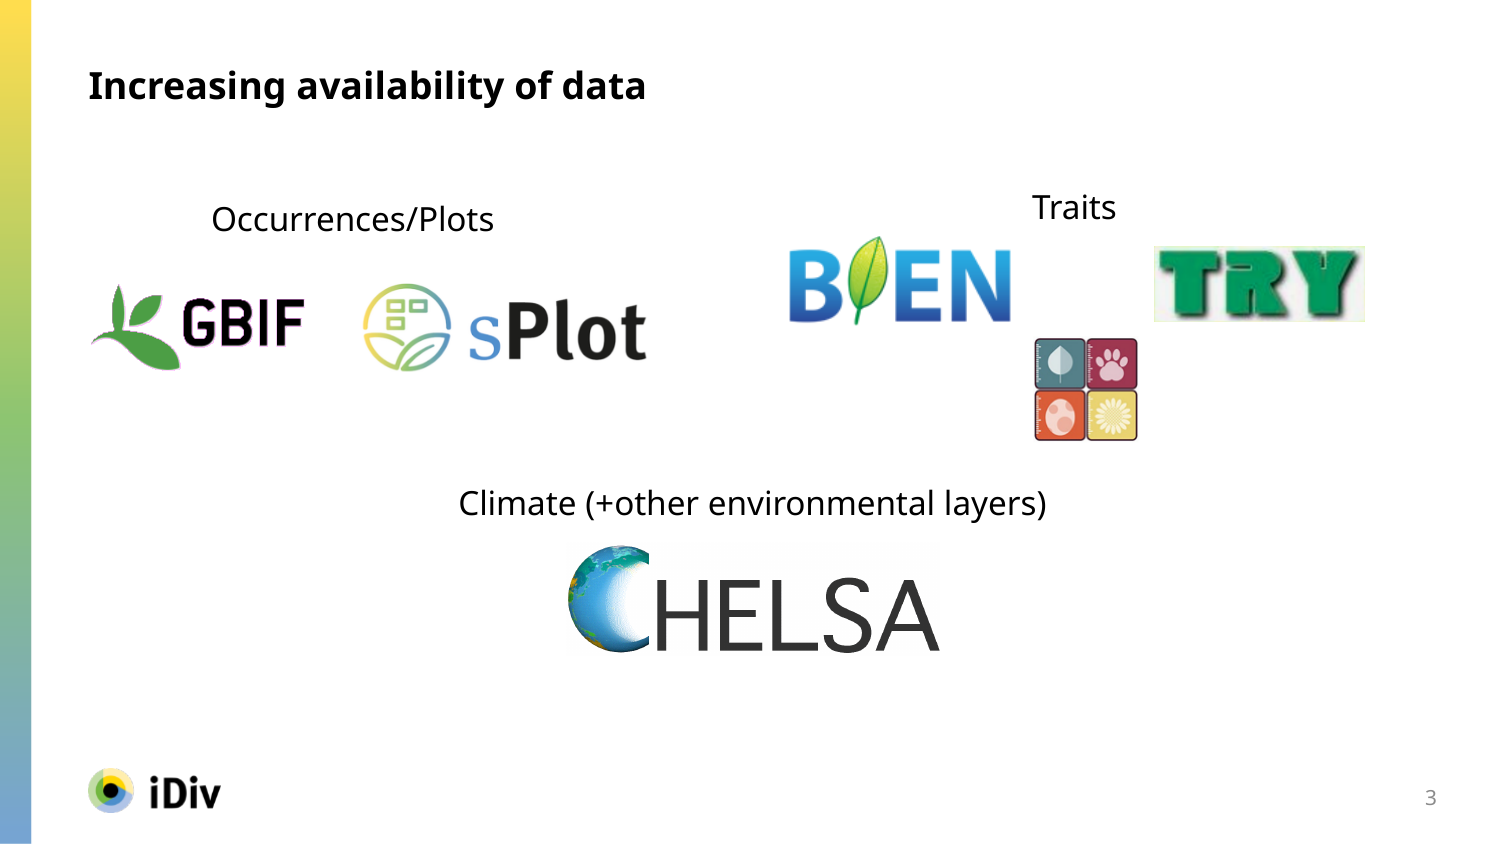

# Increasing availability of data
Traits
Occurrences/Plots
Climate (+other environmental layers)